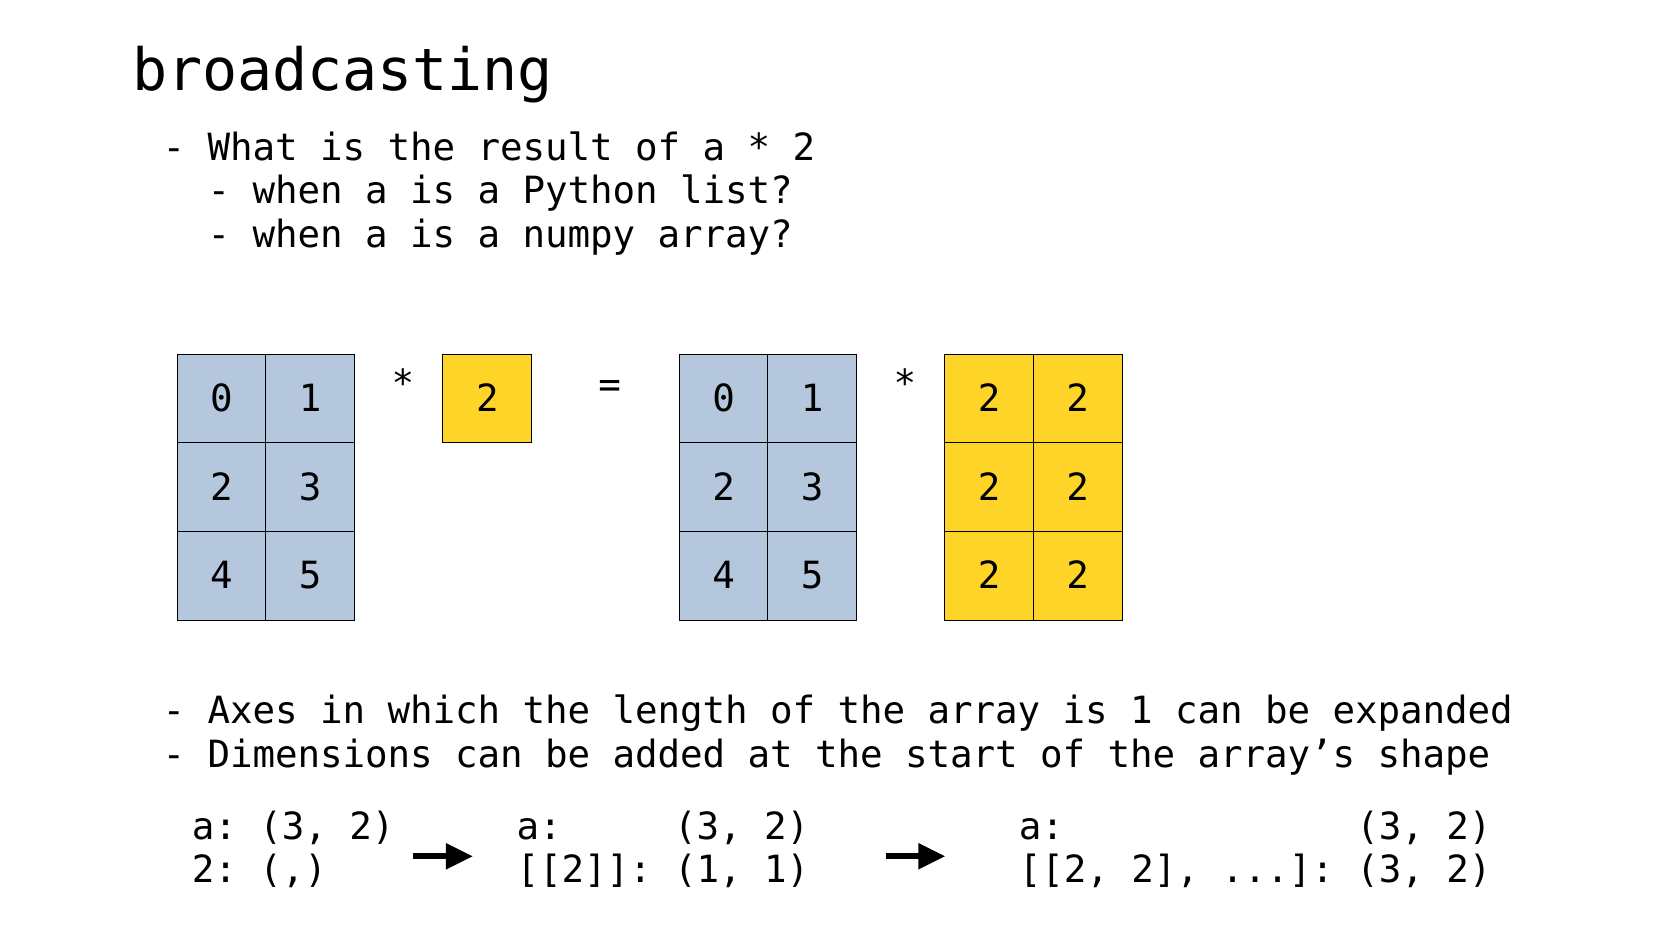

broadcasting
- What is the result of a * 2
 - when a is a Python list?
 - when a is a numpy array?
0
1
 *
2
0
1
 *
2
2
 =
2
3
2
3
2
2
4
5
4
5
2
2
- Axes in which the length of the array is 1 can be expanded
- Dimensions can be added at the start of the array’s shape
a: (3, 2)
2: (,)
a: (3, 2)
[[2]]: (1, 1)
a: (3, 2)
[[2, 2], ...]: (3, 2)